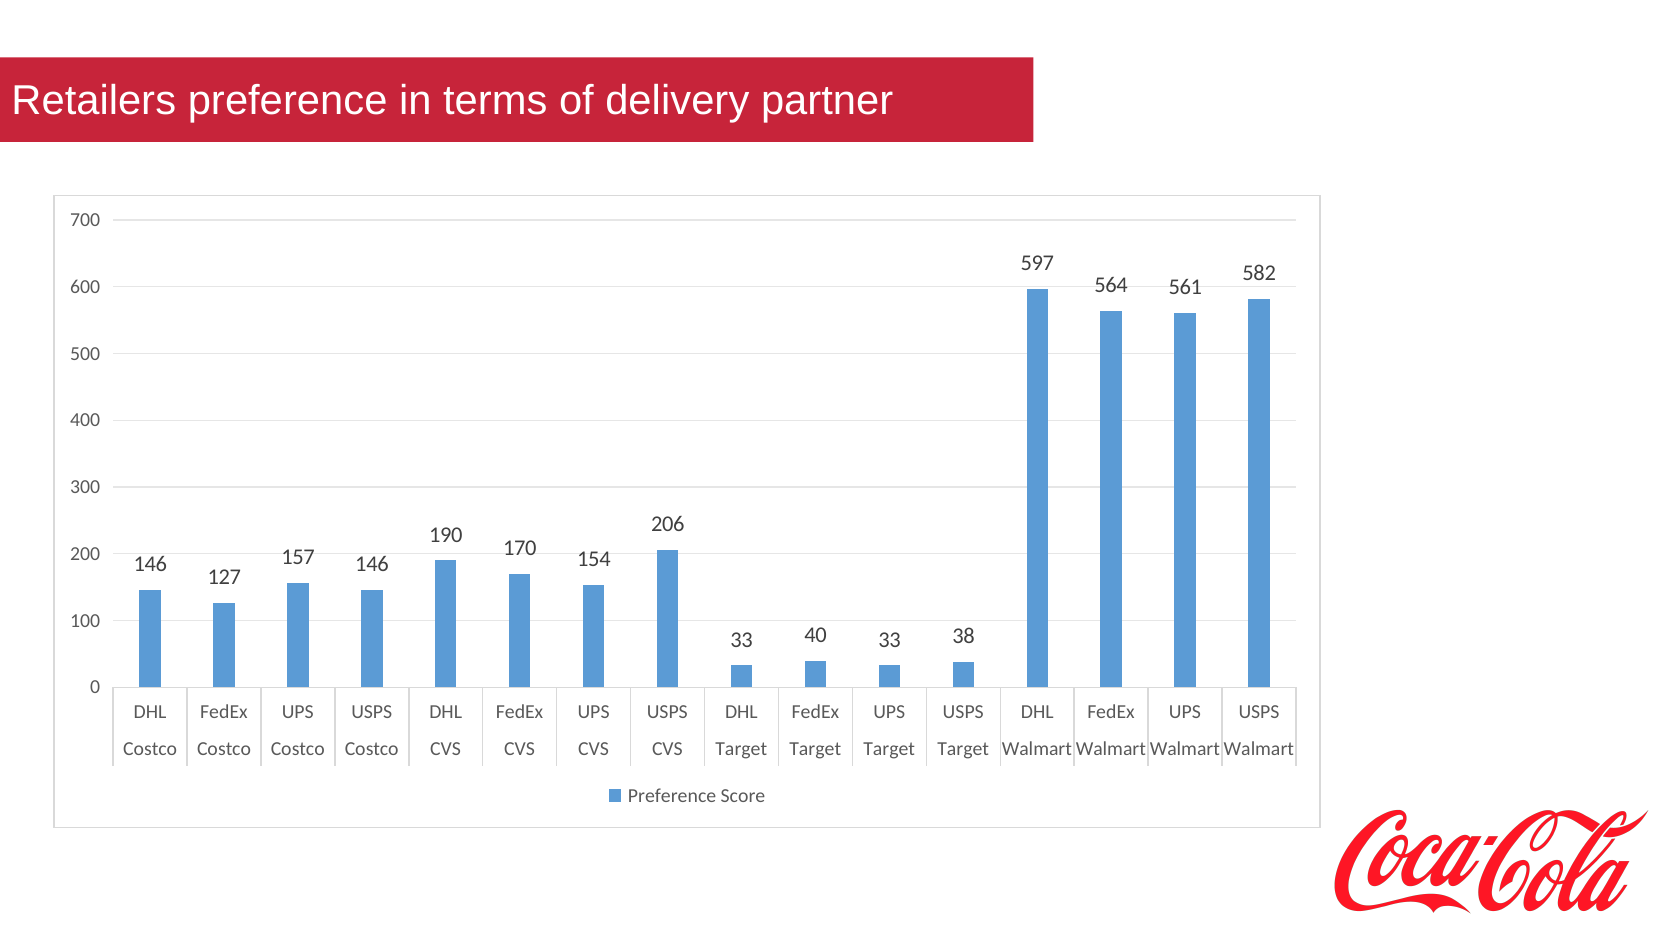

# Retailers preference in terms of delivery partner